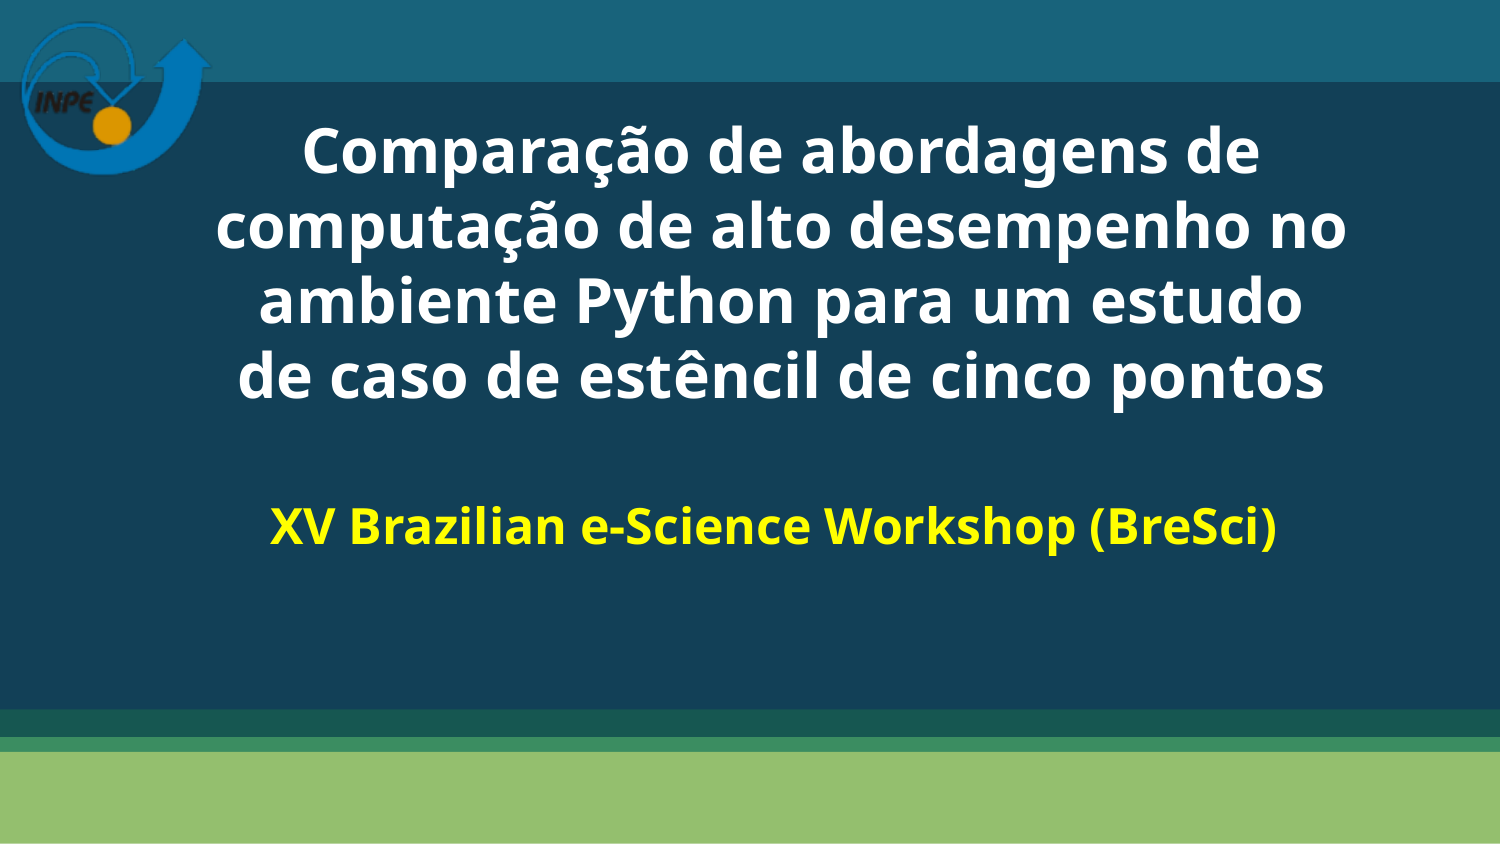

# Comparação de abordagens de computação de alto desempenho no ambiente Python para um estudo de caso de estêncil de cinco pontos
 XV Brazilian e-Science Workshop (BreSci)